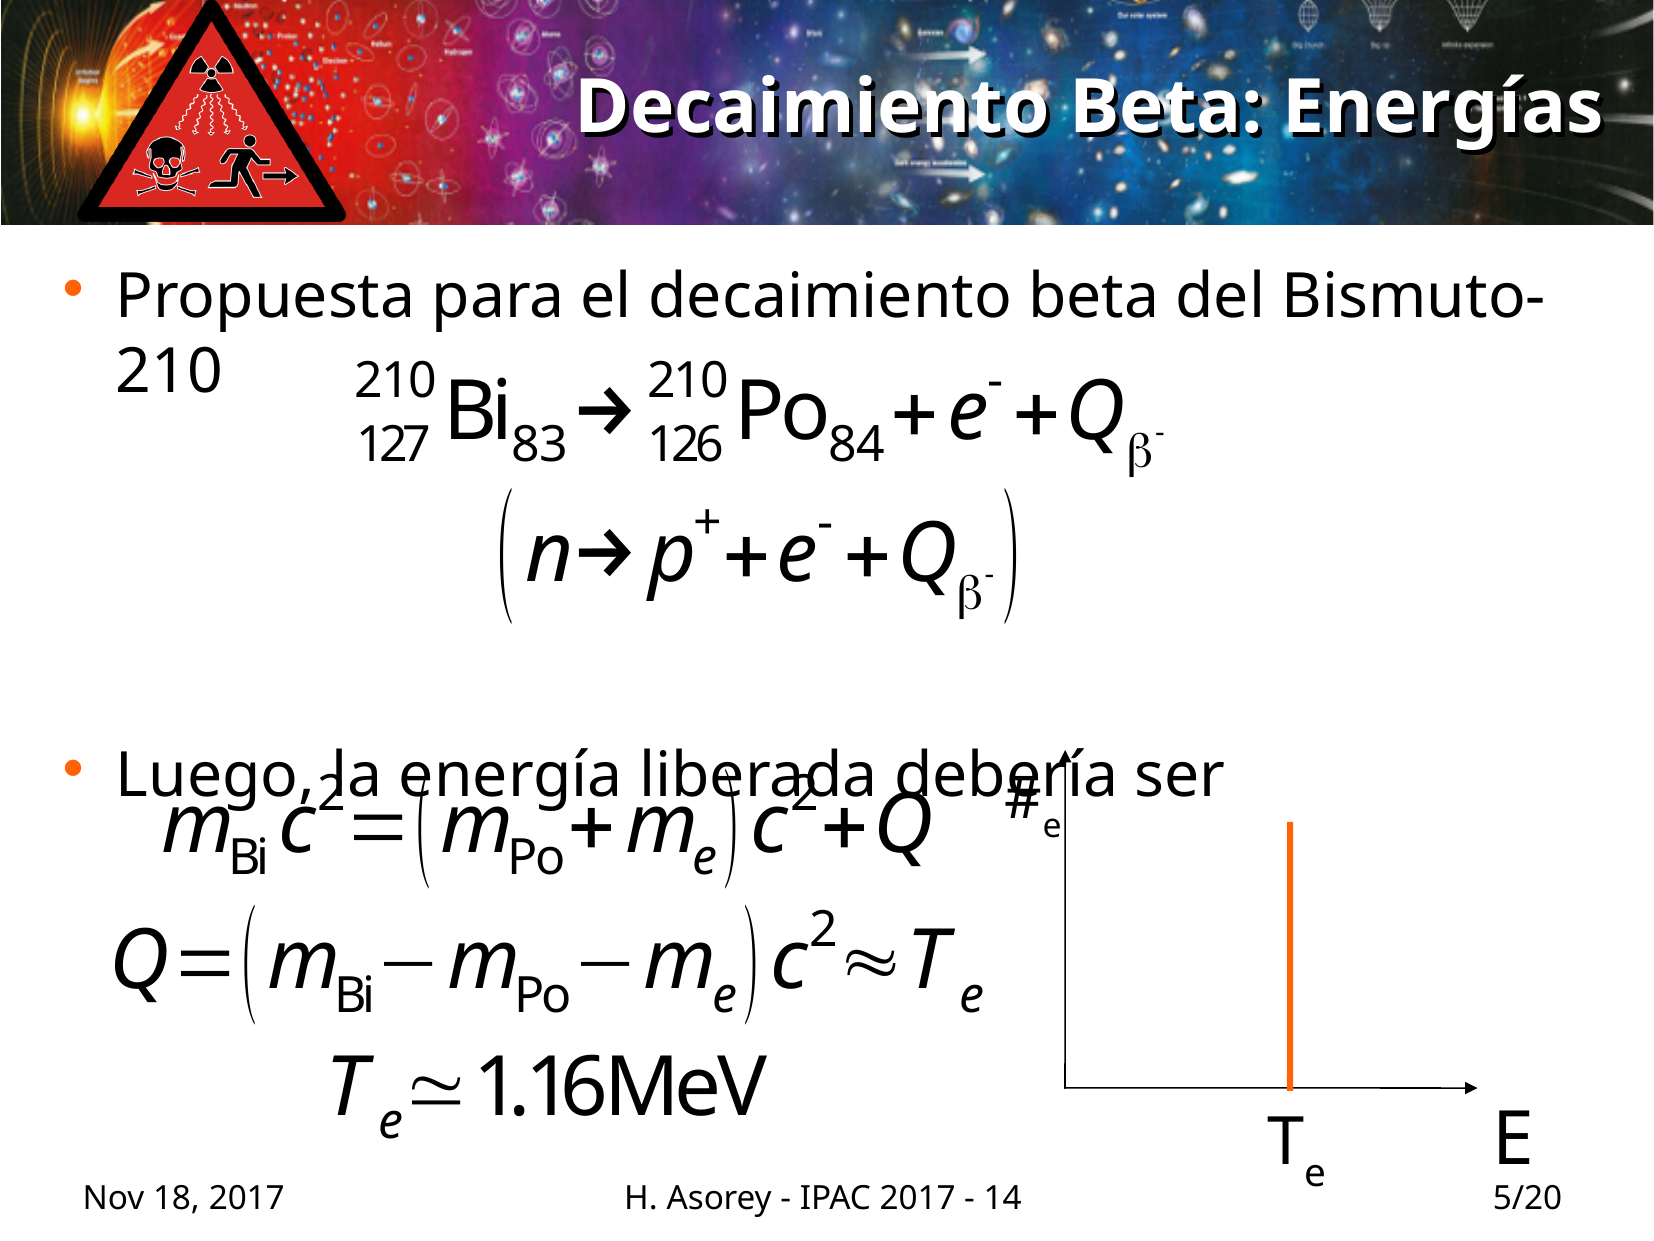

# Decaimiento Beta: Energías
Propuesta para el decaimiento beta del Bismuto-210
Luego, la energía liberada debería ser
#e
Te
E
Nov 18, 2017
H. Asorey - IPAC 2017 - 14
5